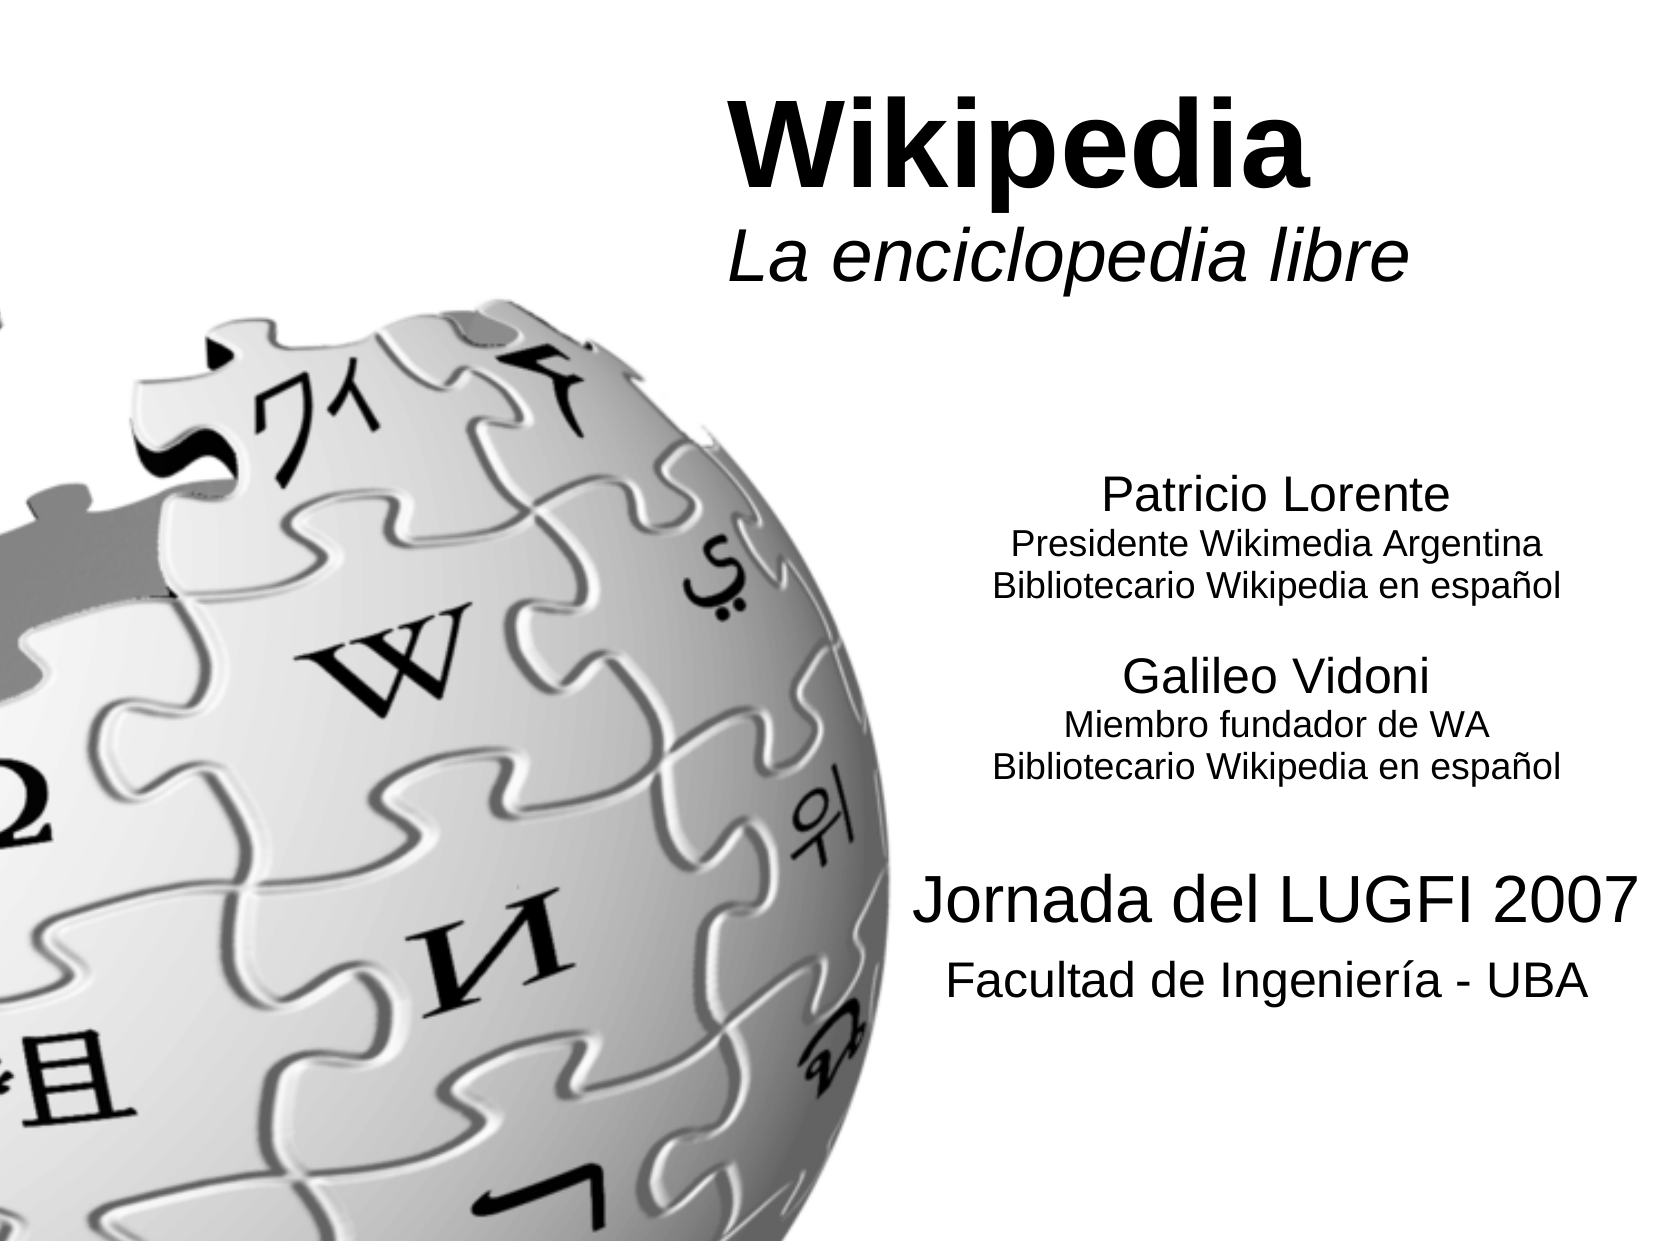

Wikipedia
La enciclopedia libre
Patricio Lorente
Presidente Wikimedia Argentina
Bibliotecario Wikipedia en español
Galileo Vidoni
Miembro fundador de WA
Bibliotecario Wikipedia en español
Jornada del LUGFI 2007
Facultad de Ingeniería - UBA